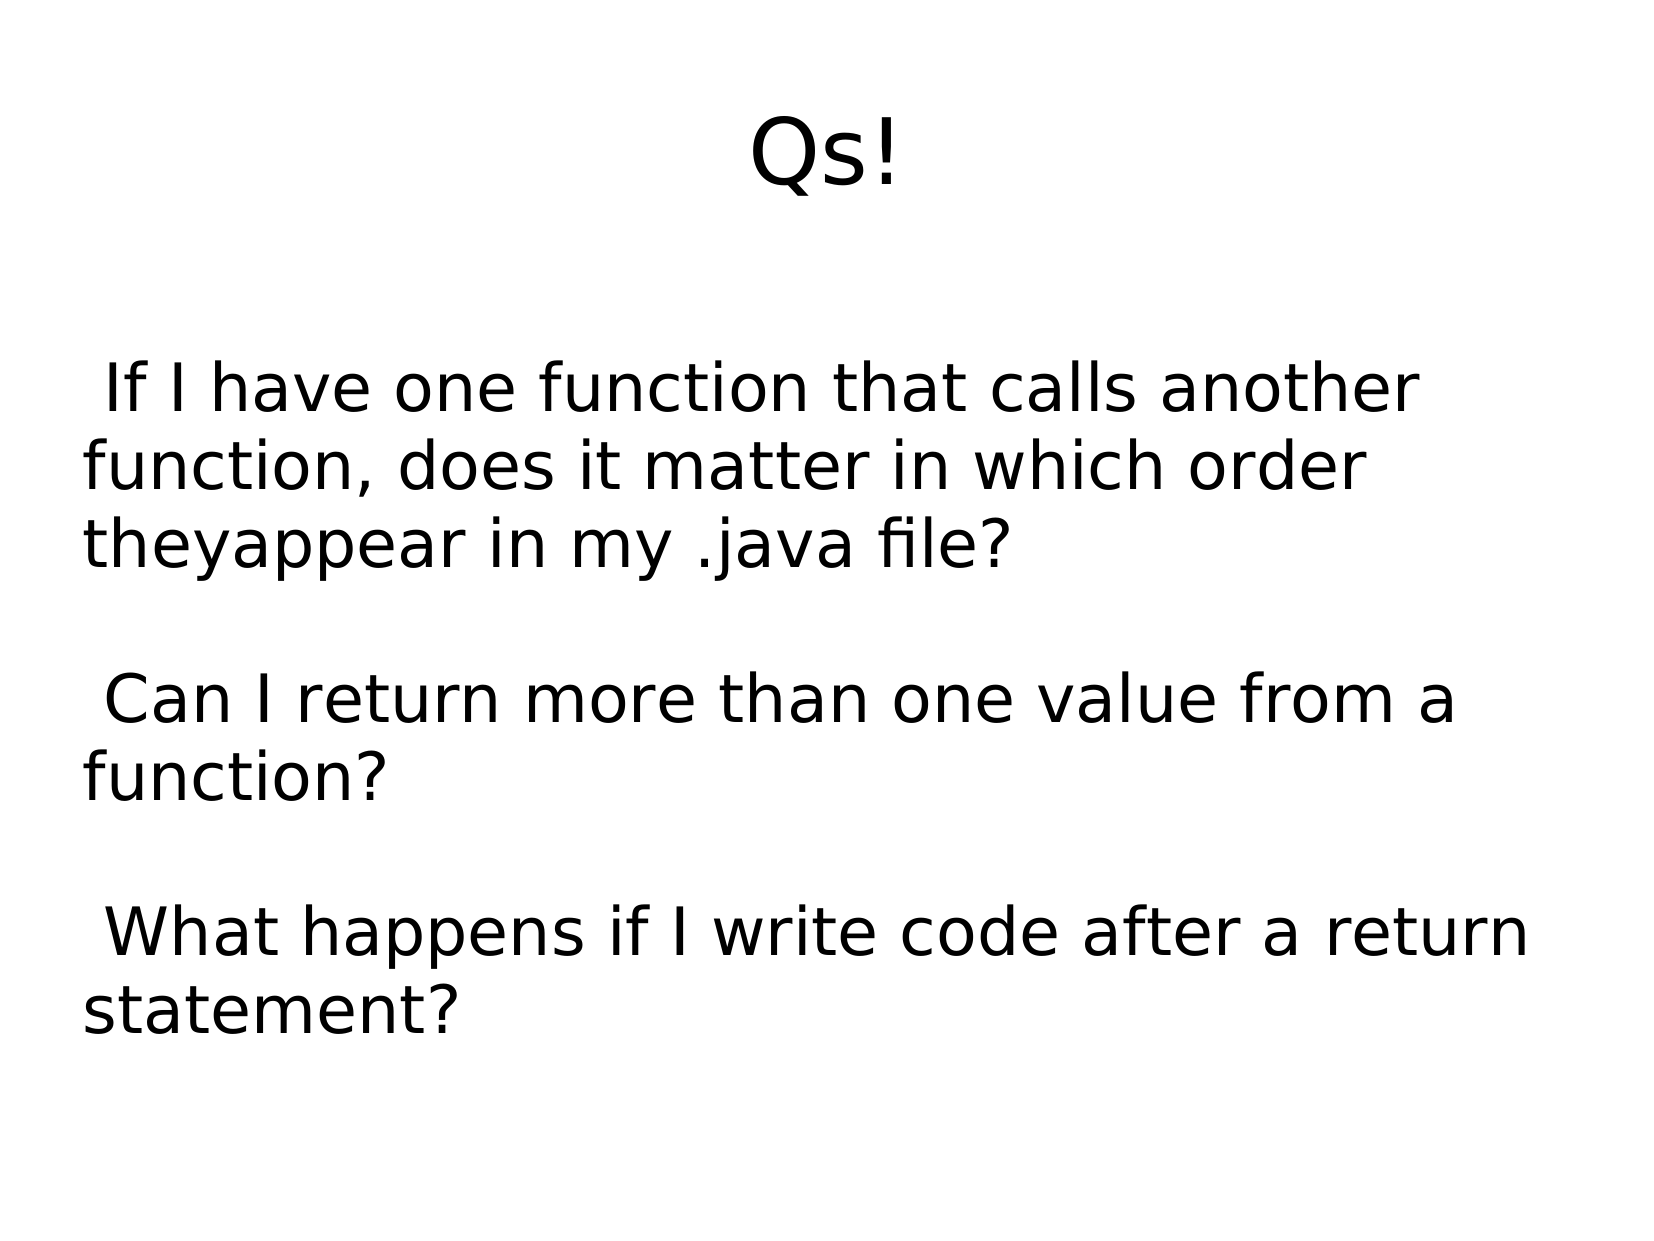

# Qs!
 If I have one function that calls another function, does it matter in which order theyappear in my .java file?
 Can I return more than one value from a function?
 What happens if I write code after a return statement?